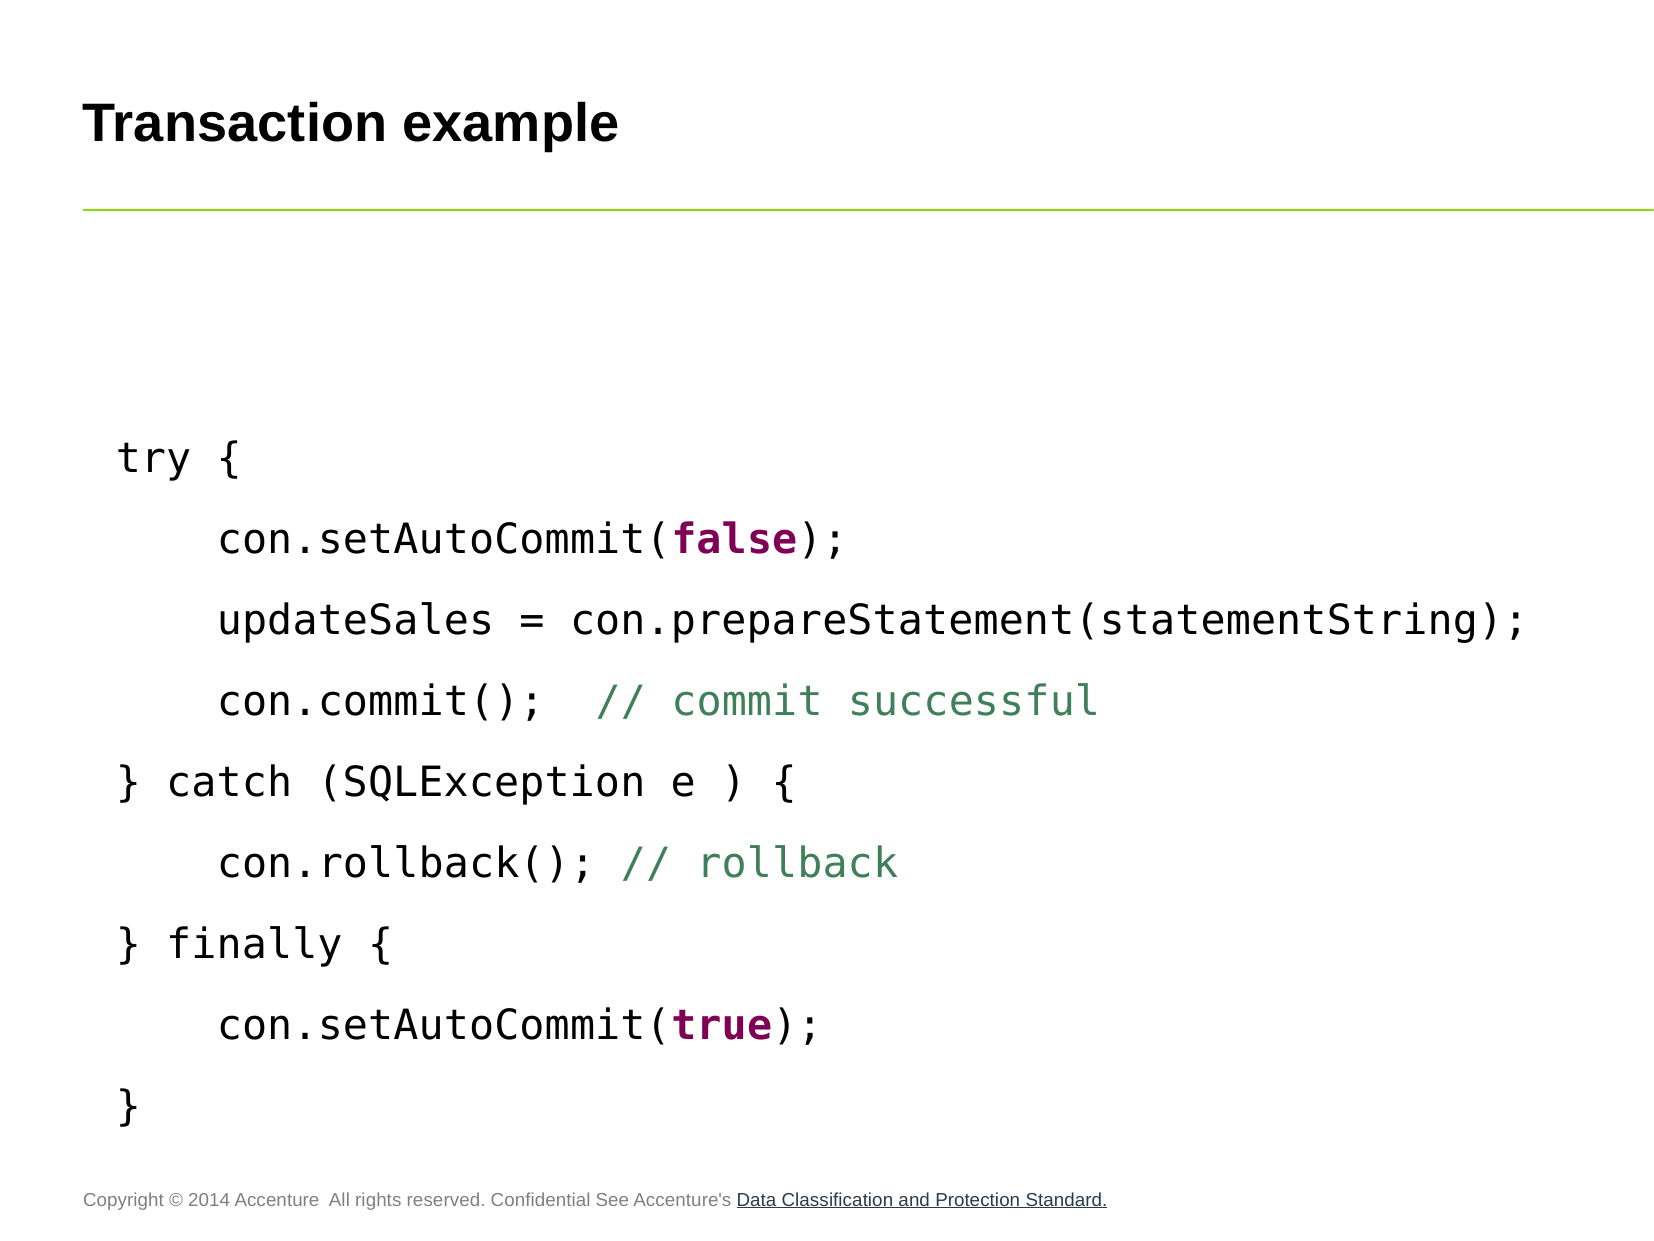

# Transaction example
try {
 con.setAutoCommit(false);
 updateSales = con.prepareStatement(statementString);
 con.commit(); // commit successful
} catch (SQLException e ) {
 con.rollback(); // rollback
} finally {
 con.setAutoCommit(true);
}